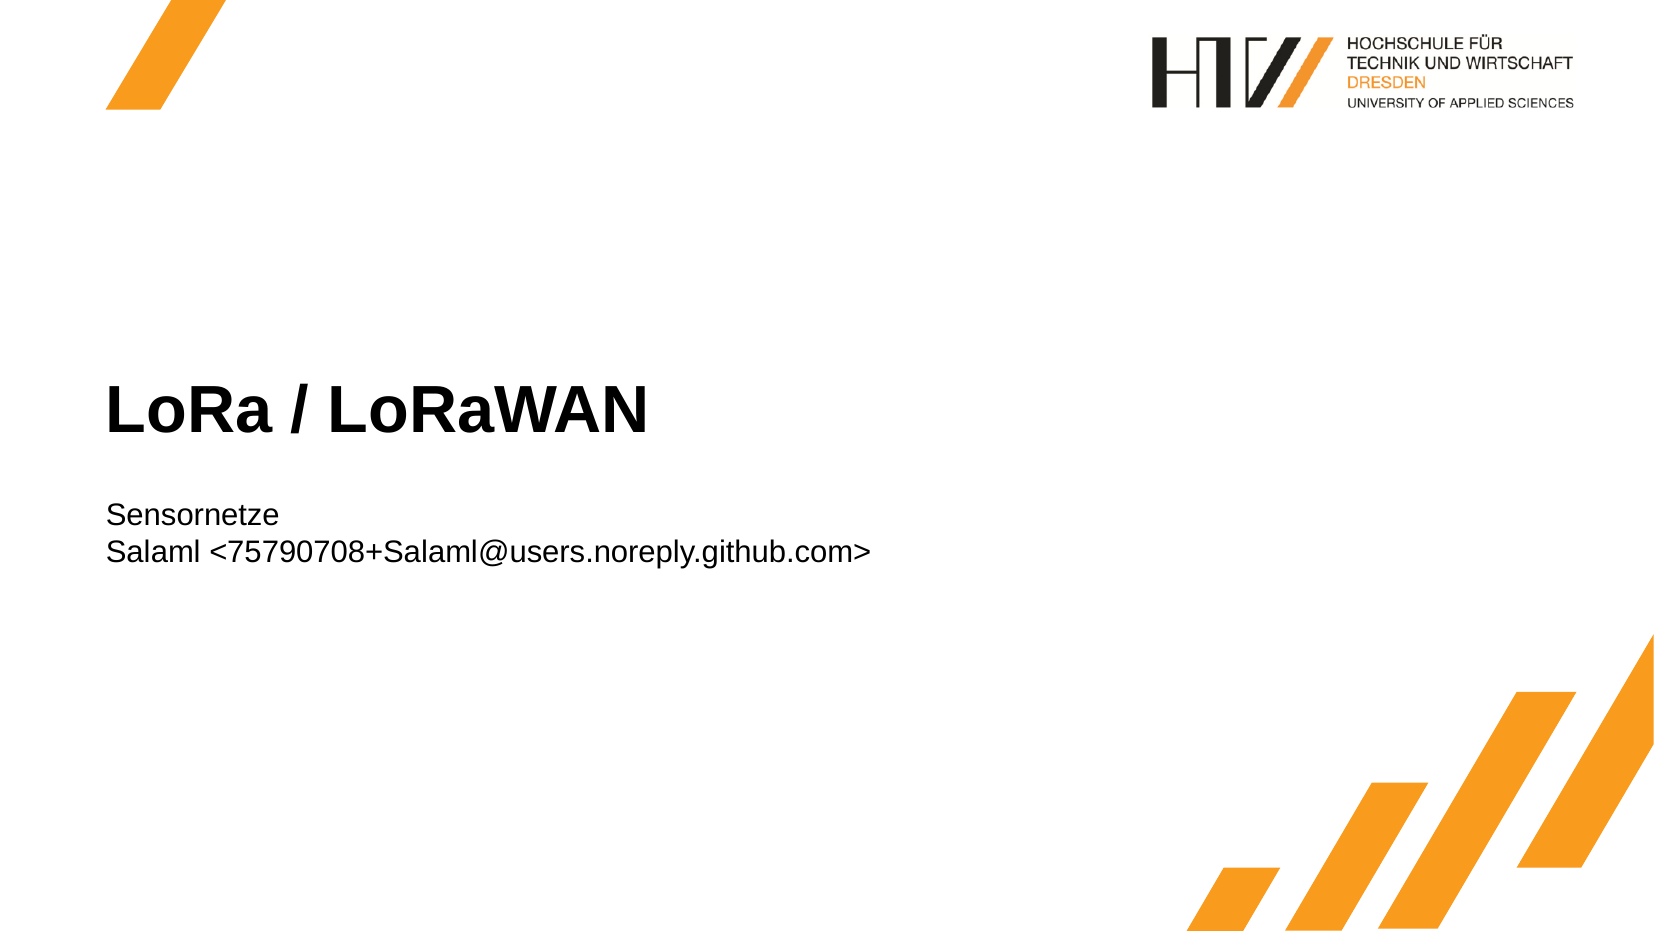

# LoRa / LoRaWAN
Sensornetze
Salaml <75790708+Salaml@users.noreply.github.com>